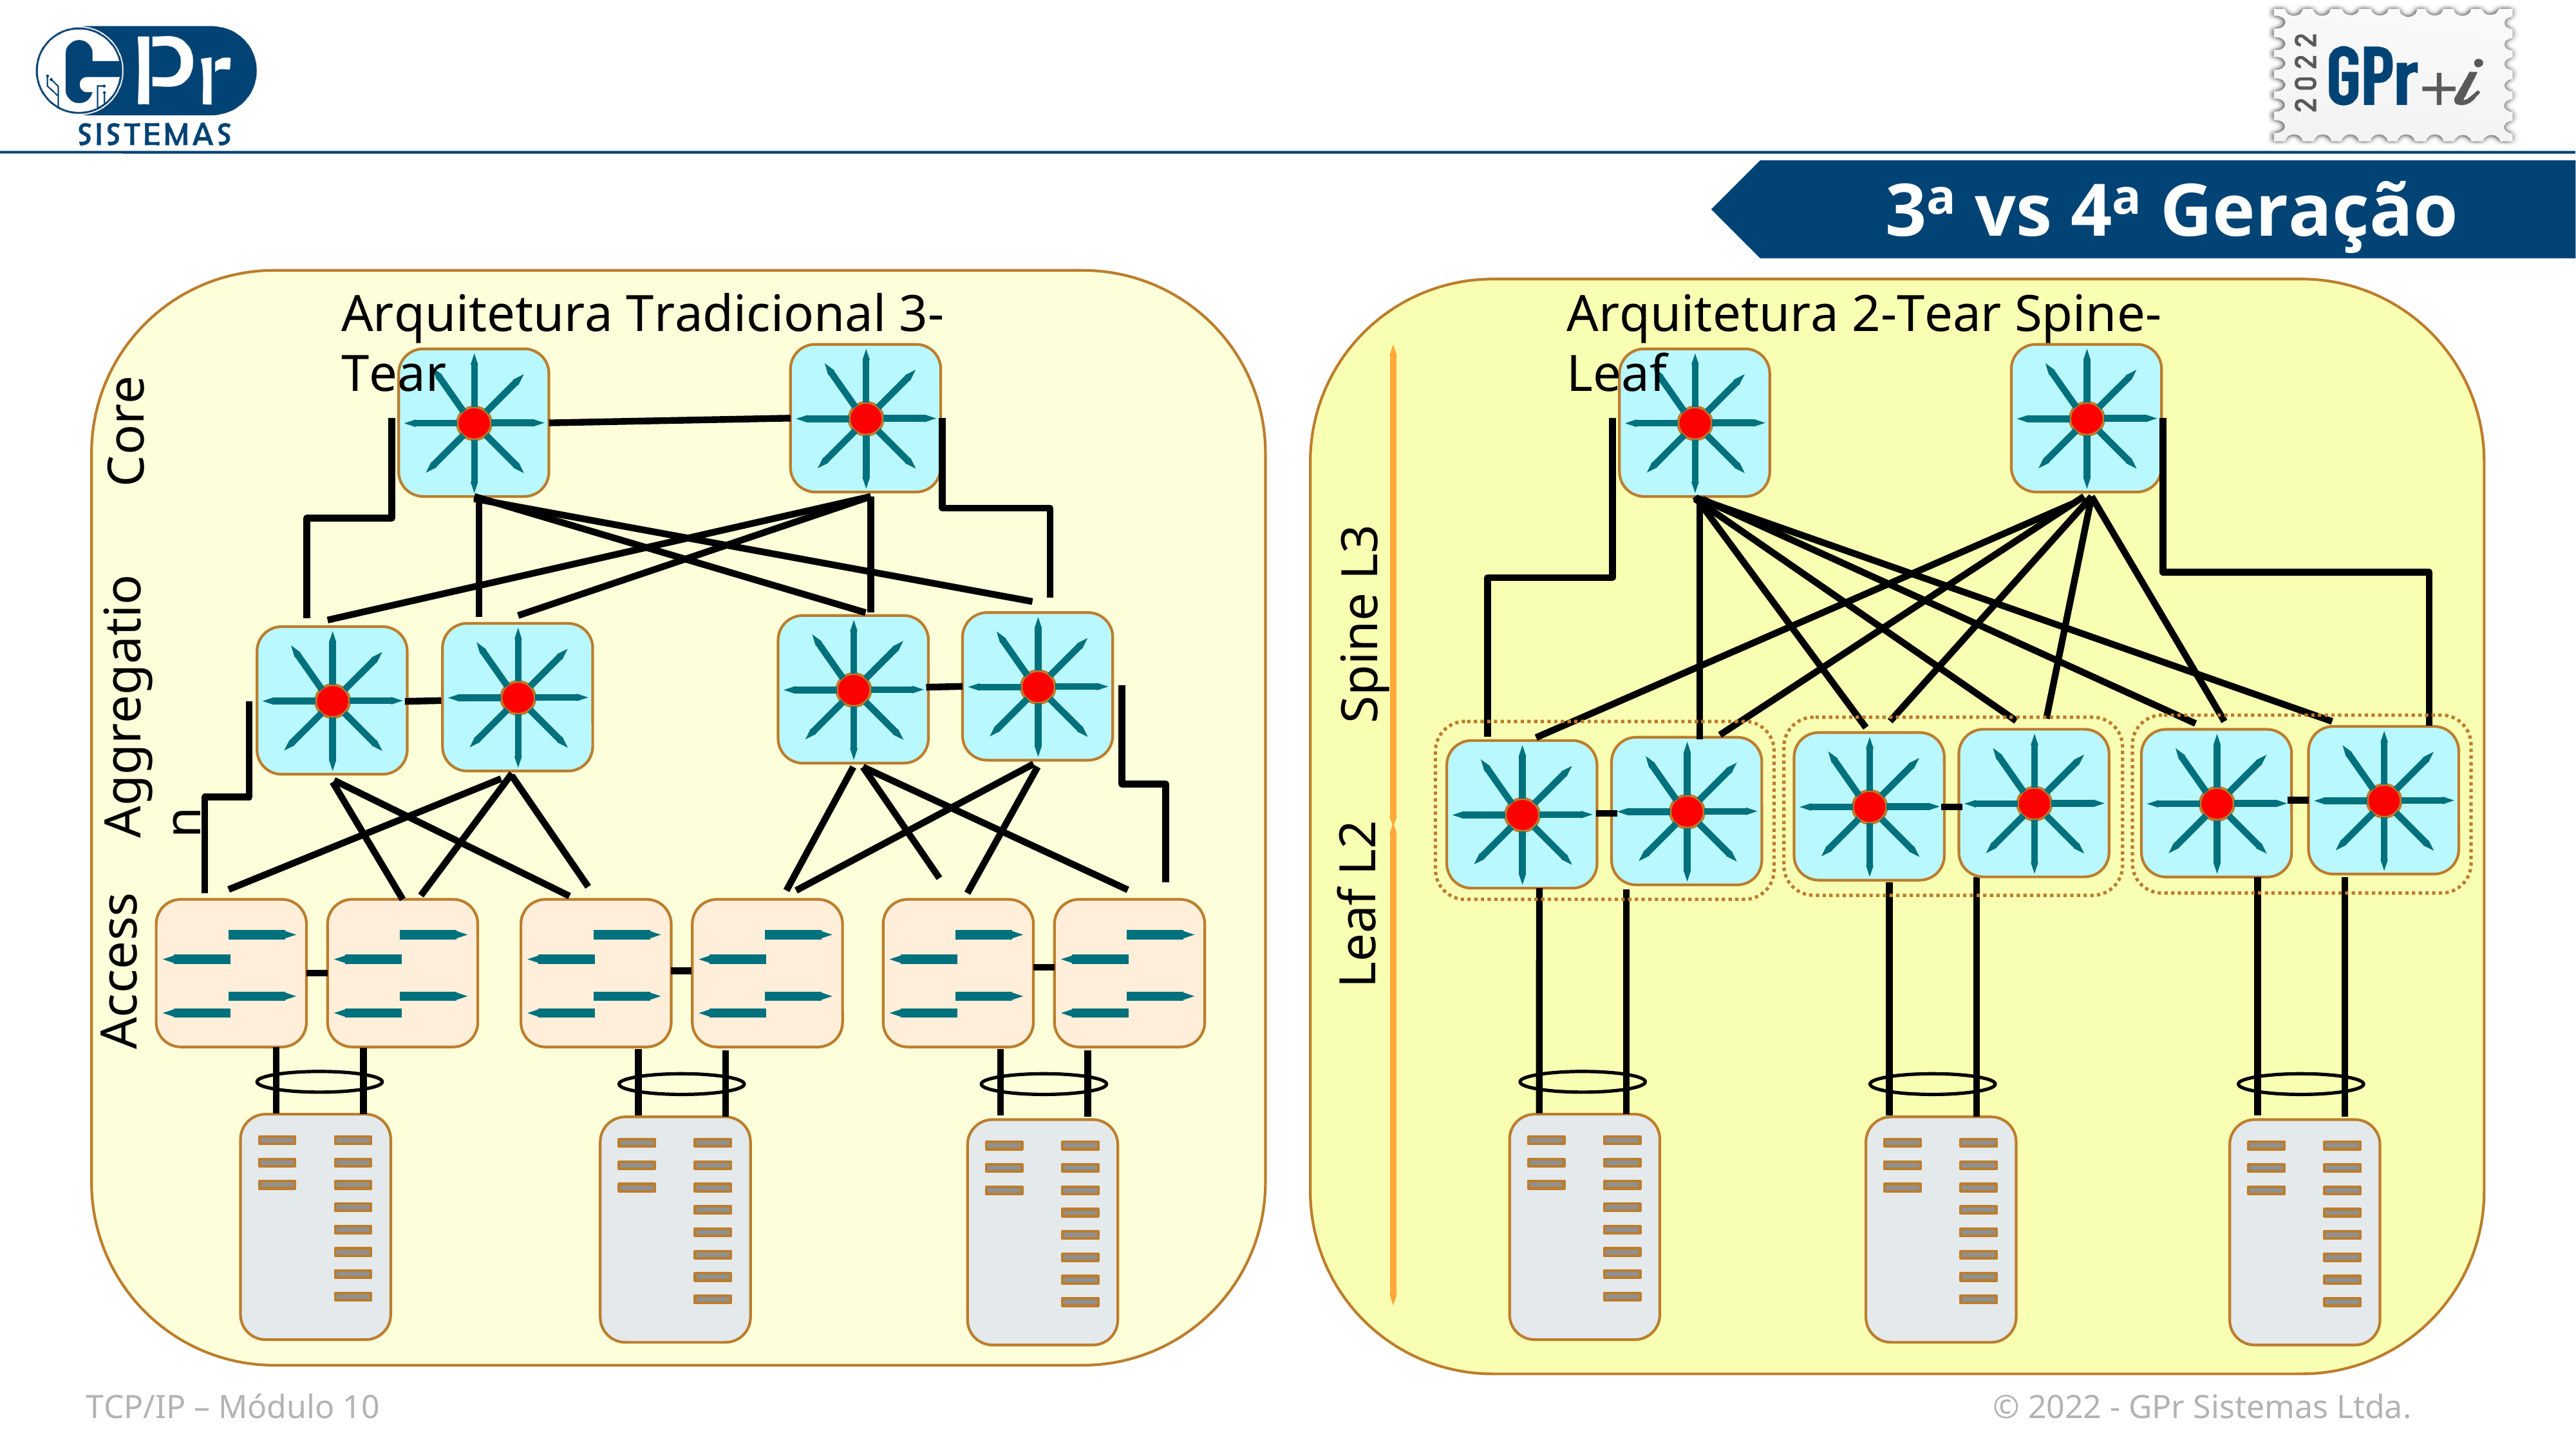

3a vs 4a Geração
Arquitetura Tradicional 3-Tear
Arquitetura 2-Tear Spine-Leaf
Core
Spine L3
Aggregation
Leaf L2
Access